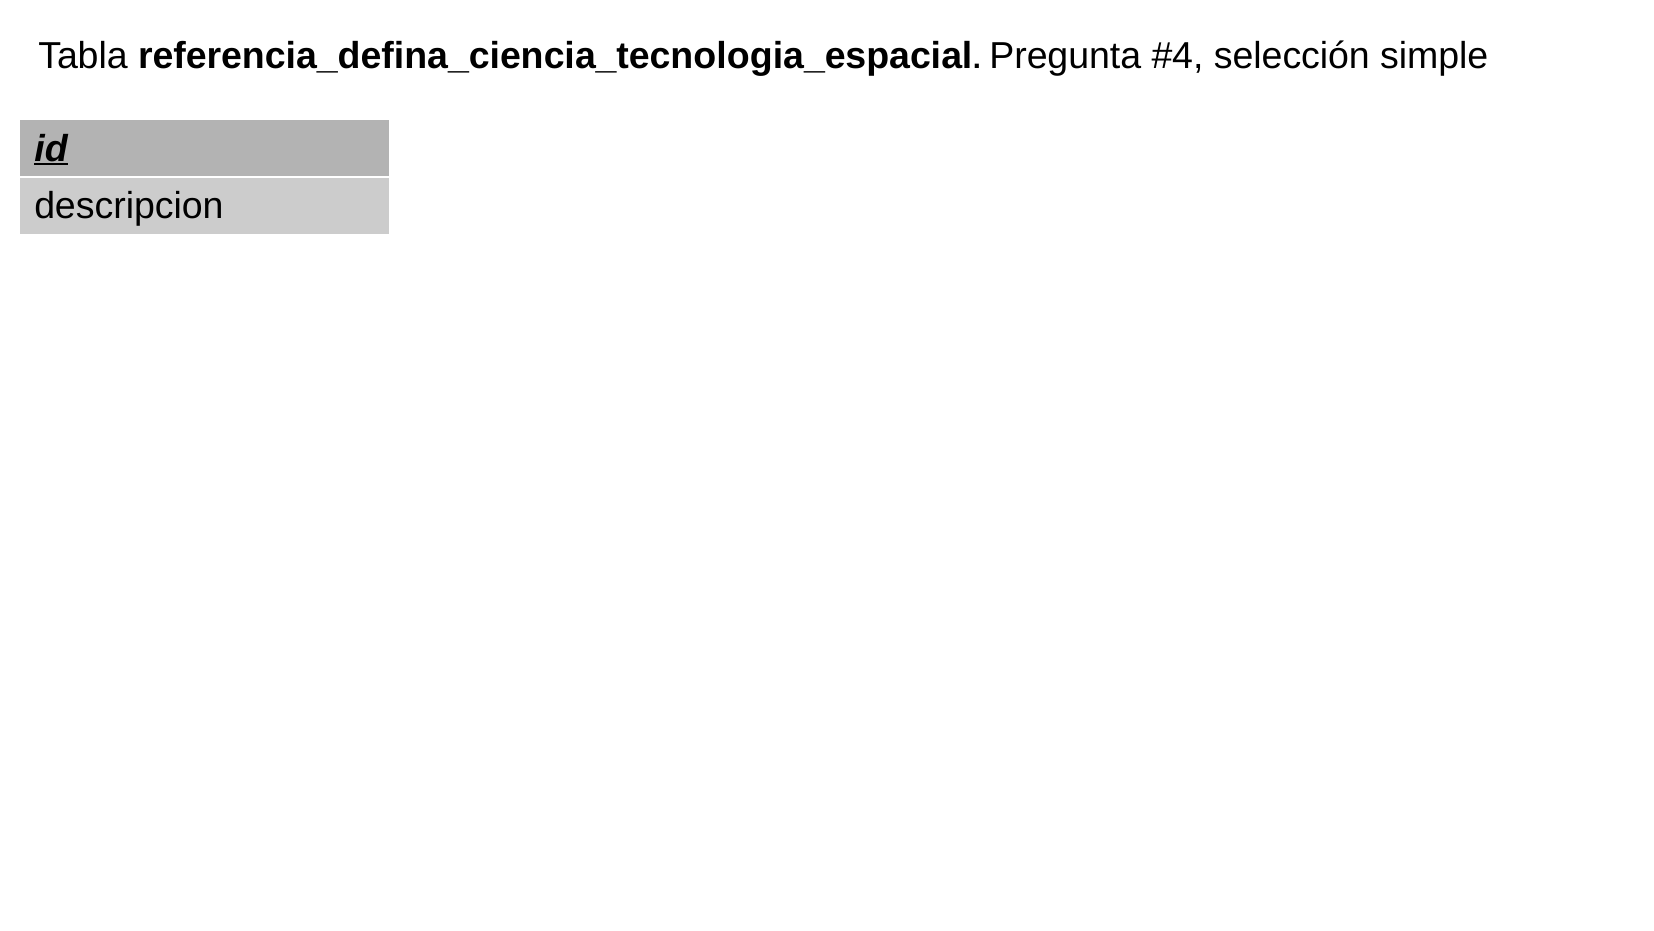

Tabla referencia_defina_ciencia_tecnologia_espacial. Pregunta #4, selección simple
| id |
| --- |
| descripcion |